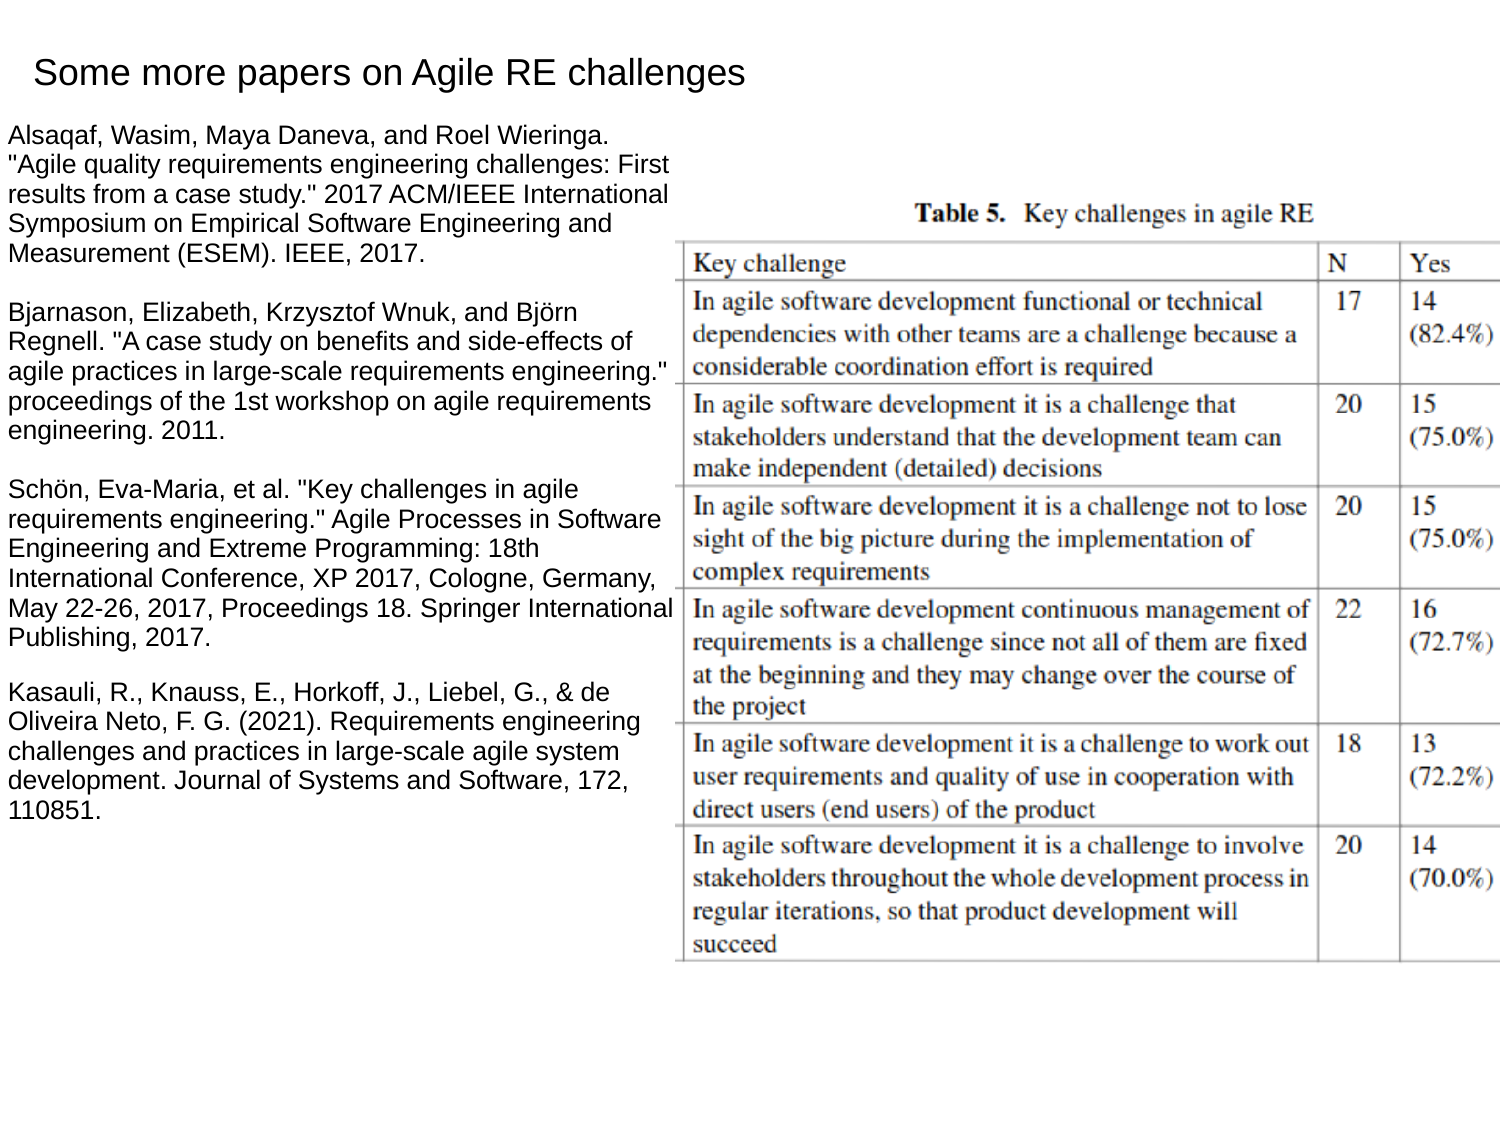

# Some more papers on Agile RE challenges
Alsaqaf, Wasim, Maya Daneva, and Roel Wieringa. "Agile quality requirements engineering challenges: First results from a case study." 2017 ACM/IEEE International Symposium on Empirical Software Engineering and Measurement (ESEM). IEEE, 2017.
Bjarnason, Elizabeth, Krzysztof Wnuk, and Björn Regnell. "A case study on benefits and side-effects of agile practices in large-scale requirements engineering." proceedings of the 1st workshop on agile requirements engineering. 2011.
Schön, Eva-Maria, et al. "Key challenges in agile requirements engineering." Agile Processes in Software Engineering and Extreme Programming: 18th International Conference, XP 2017, Cologne, Germany, May 22-26, 2017, Proceedings 18. Springer International Publishing, 2017.
Kasauli, R., Knauss, E., Horkoff, J., Liebel, G., & de Oliveira Neto, F. G. (2021). Requirements engineering challenges and practices in large-scale agile system development. Journal of Systems and Software, 172, 110851.